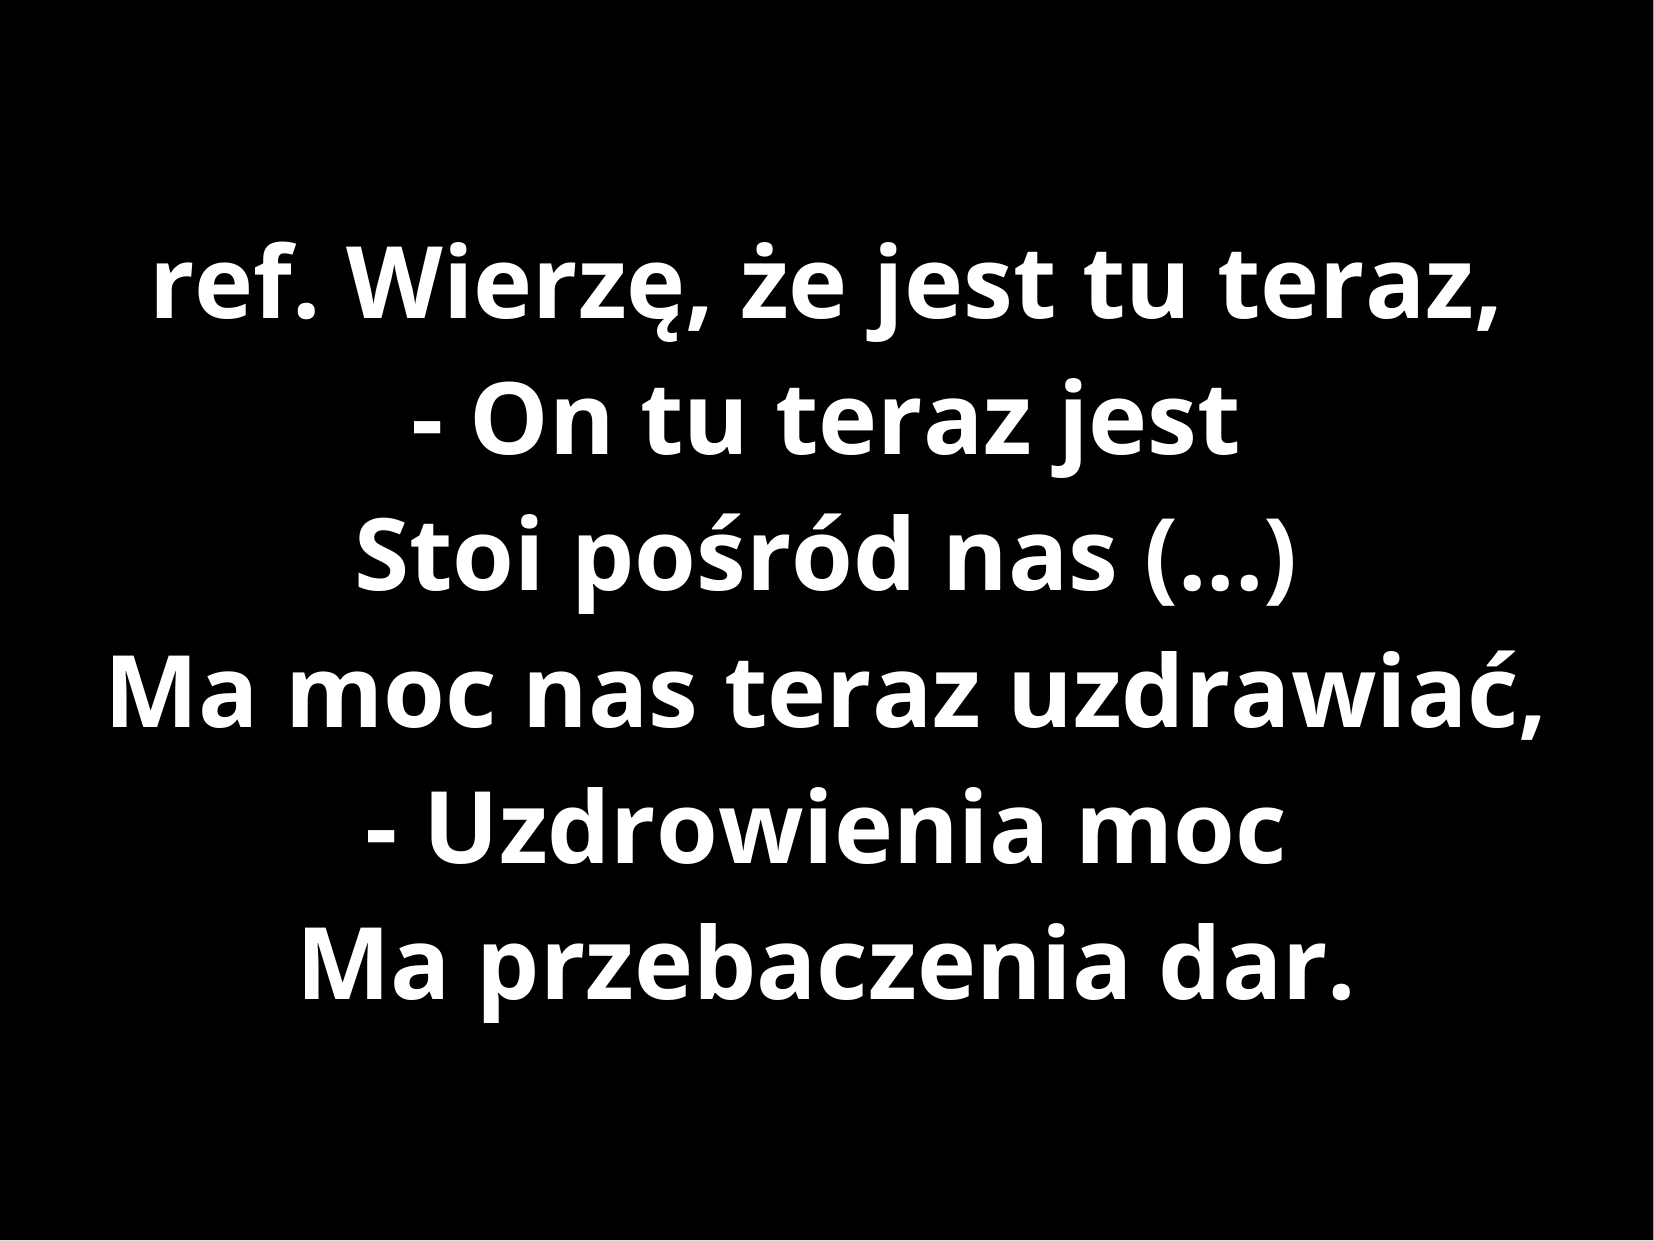

# ref. Wierzę, że jest tu teraz, - On tu teraz jest Stoi pośród nas (...) Ma moc nas teraz uzdrawiać, - Uzdrowienia moc Ma przebaczenia dar.